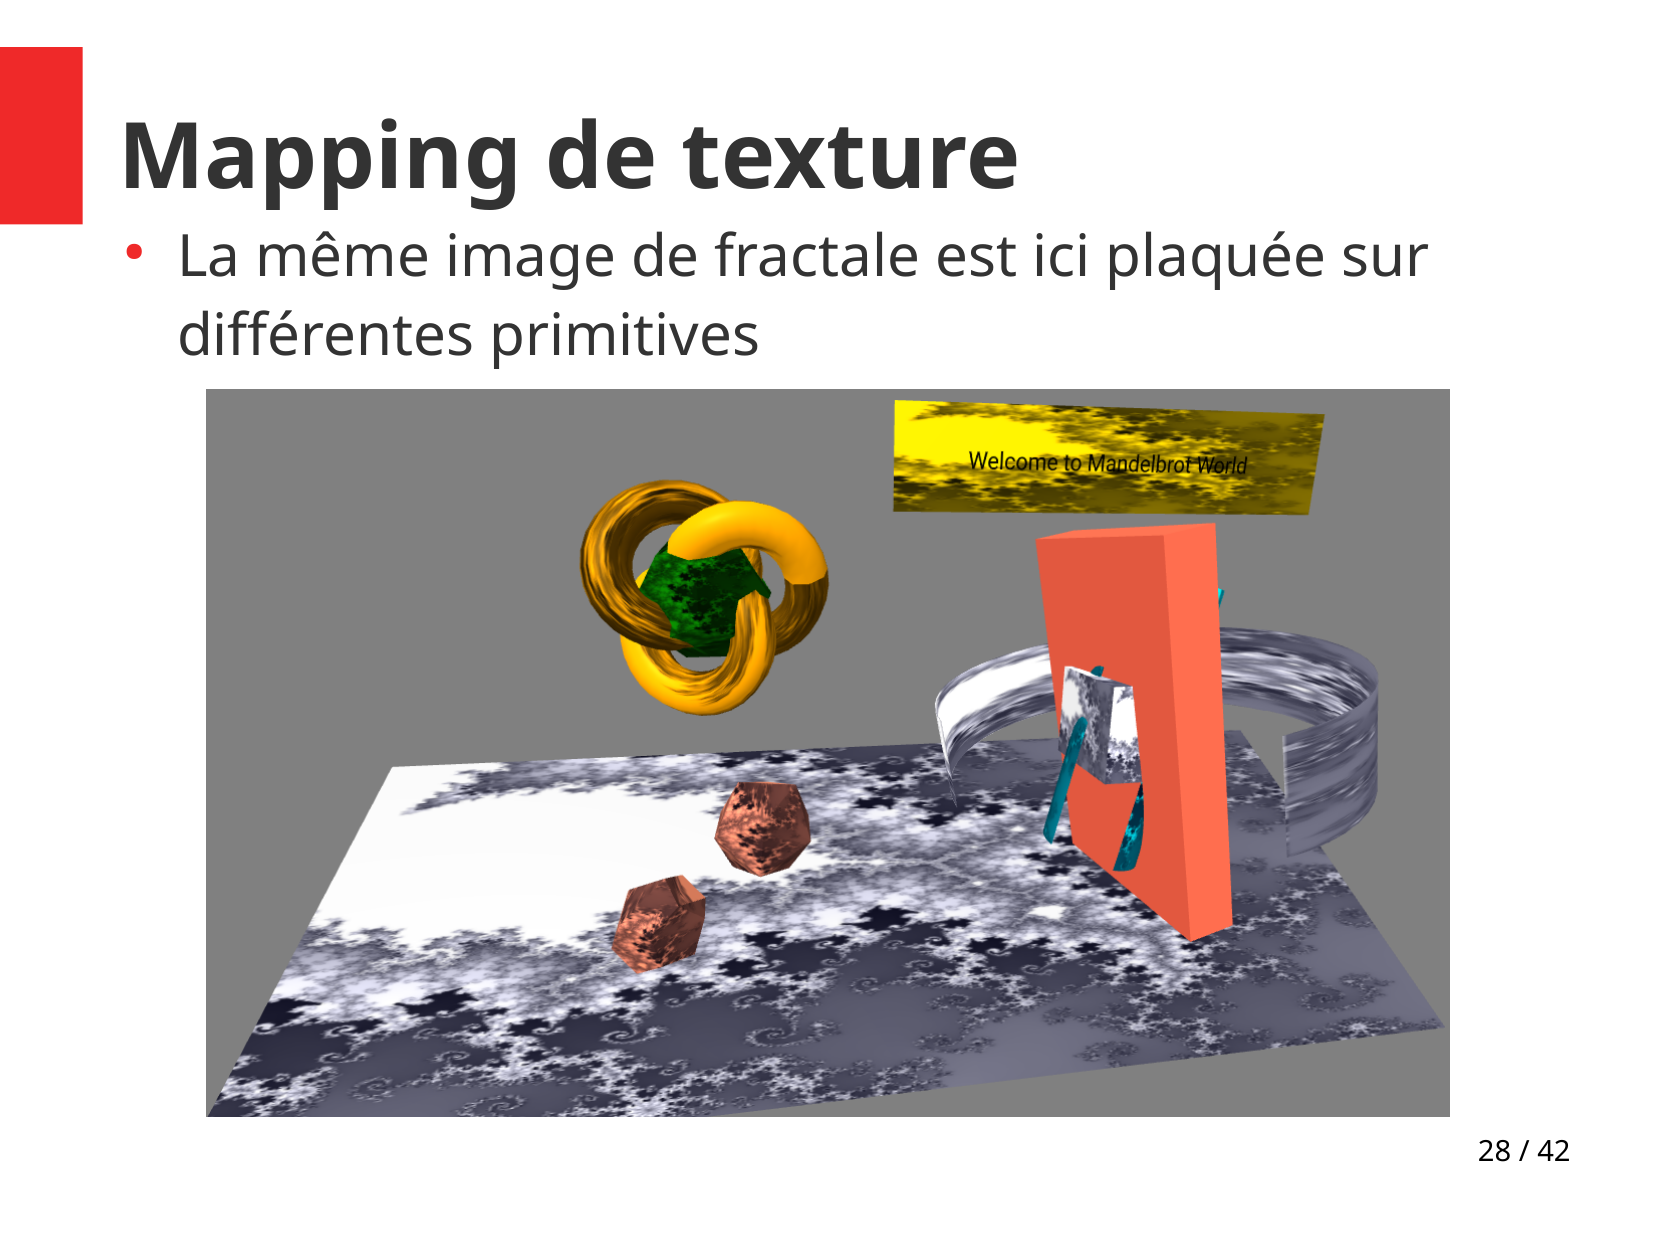

# Mapping de texture
La même image de fractale est ici plaquée sur différentes primitives
28